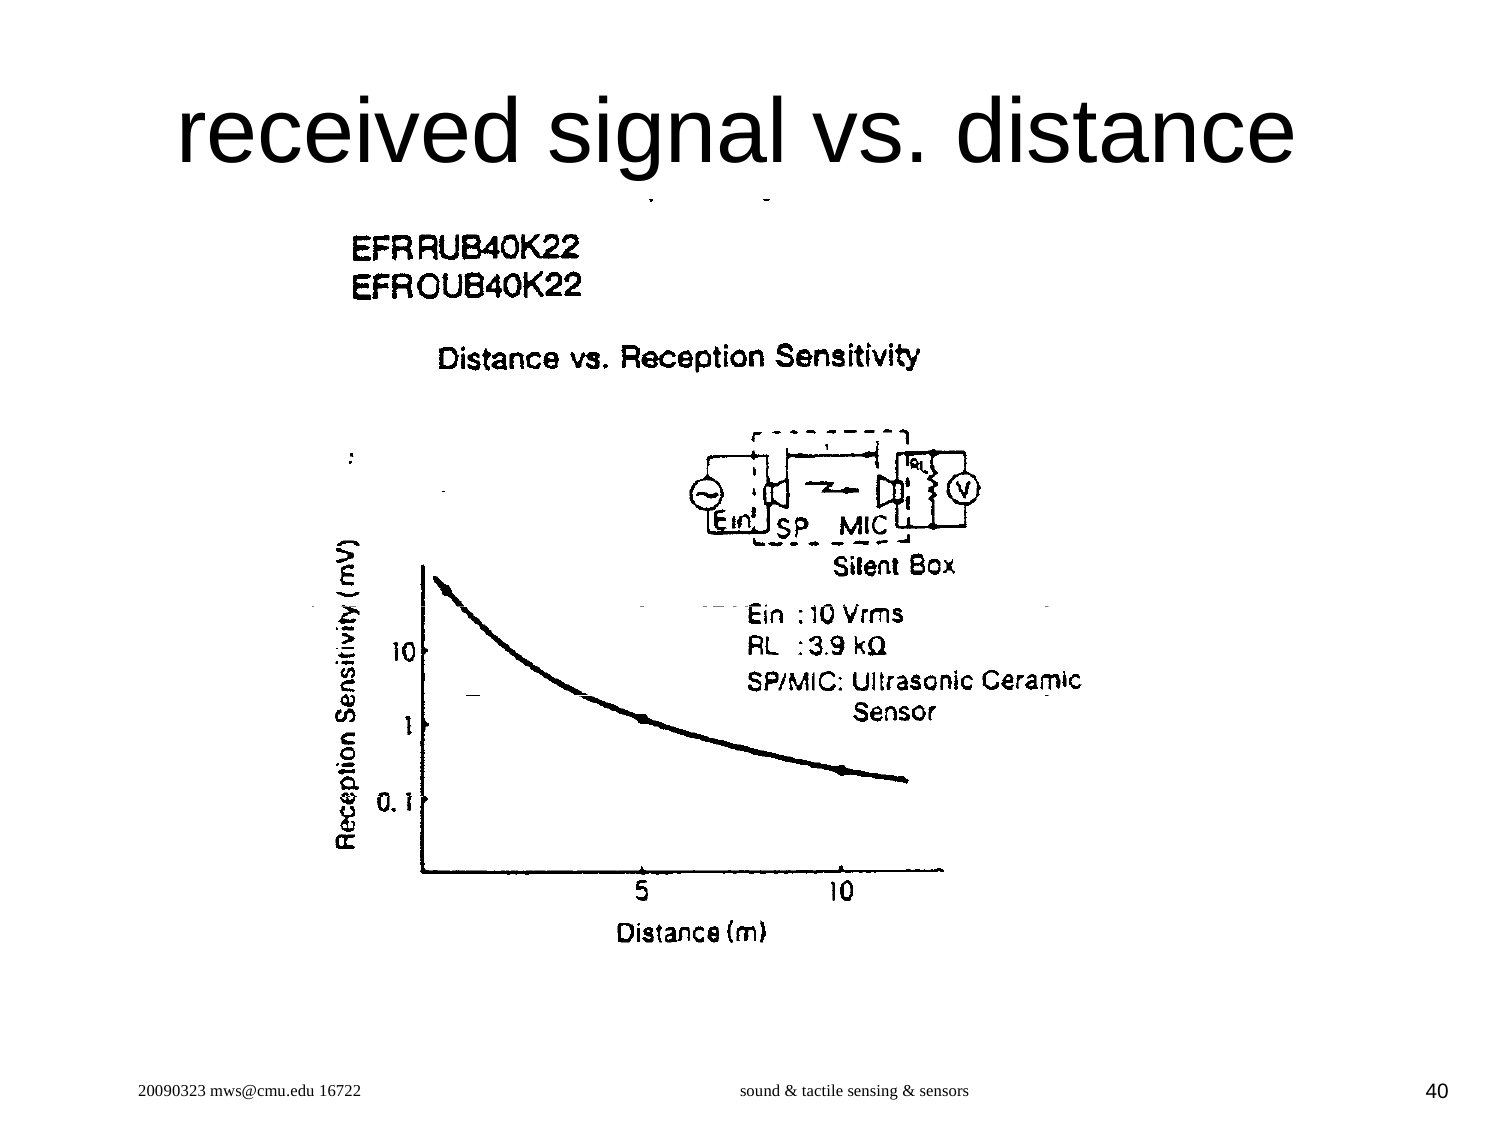

# received signal vs. distance
40
20090323 mws@cmu.edu 16722
sound & tactile sensing & sensors